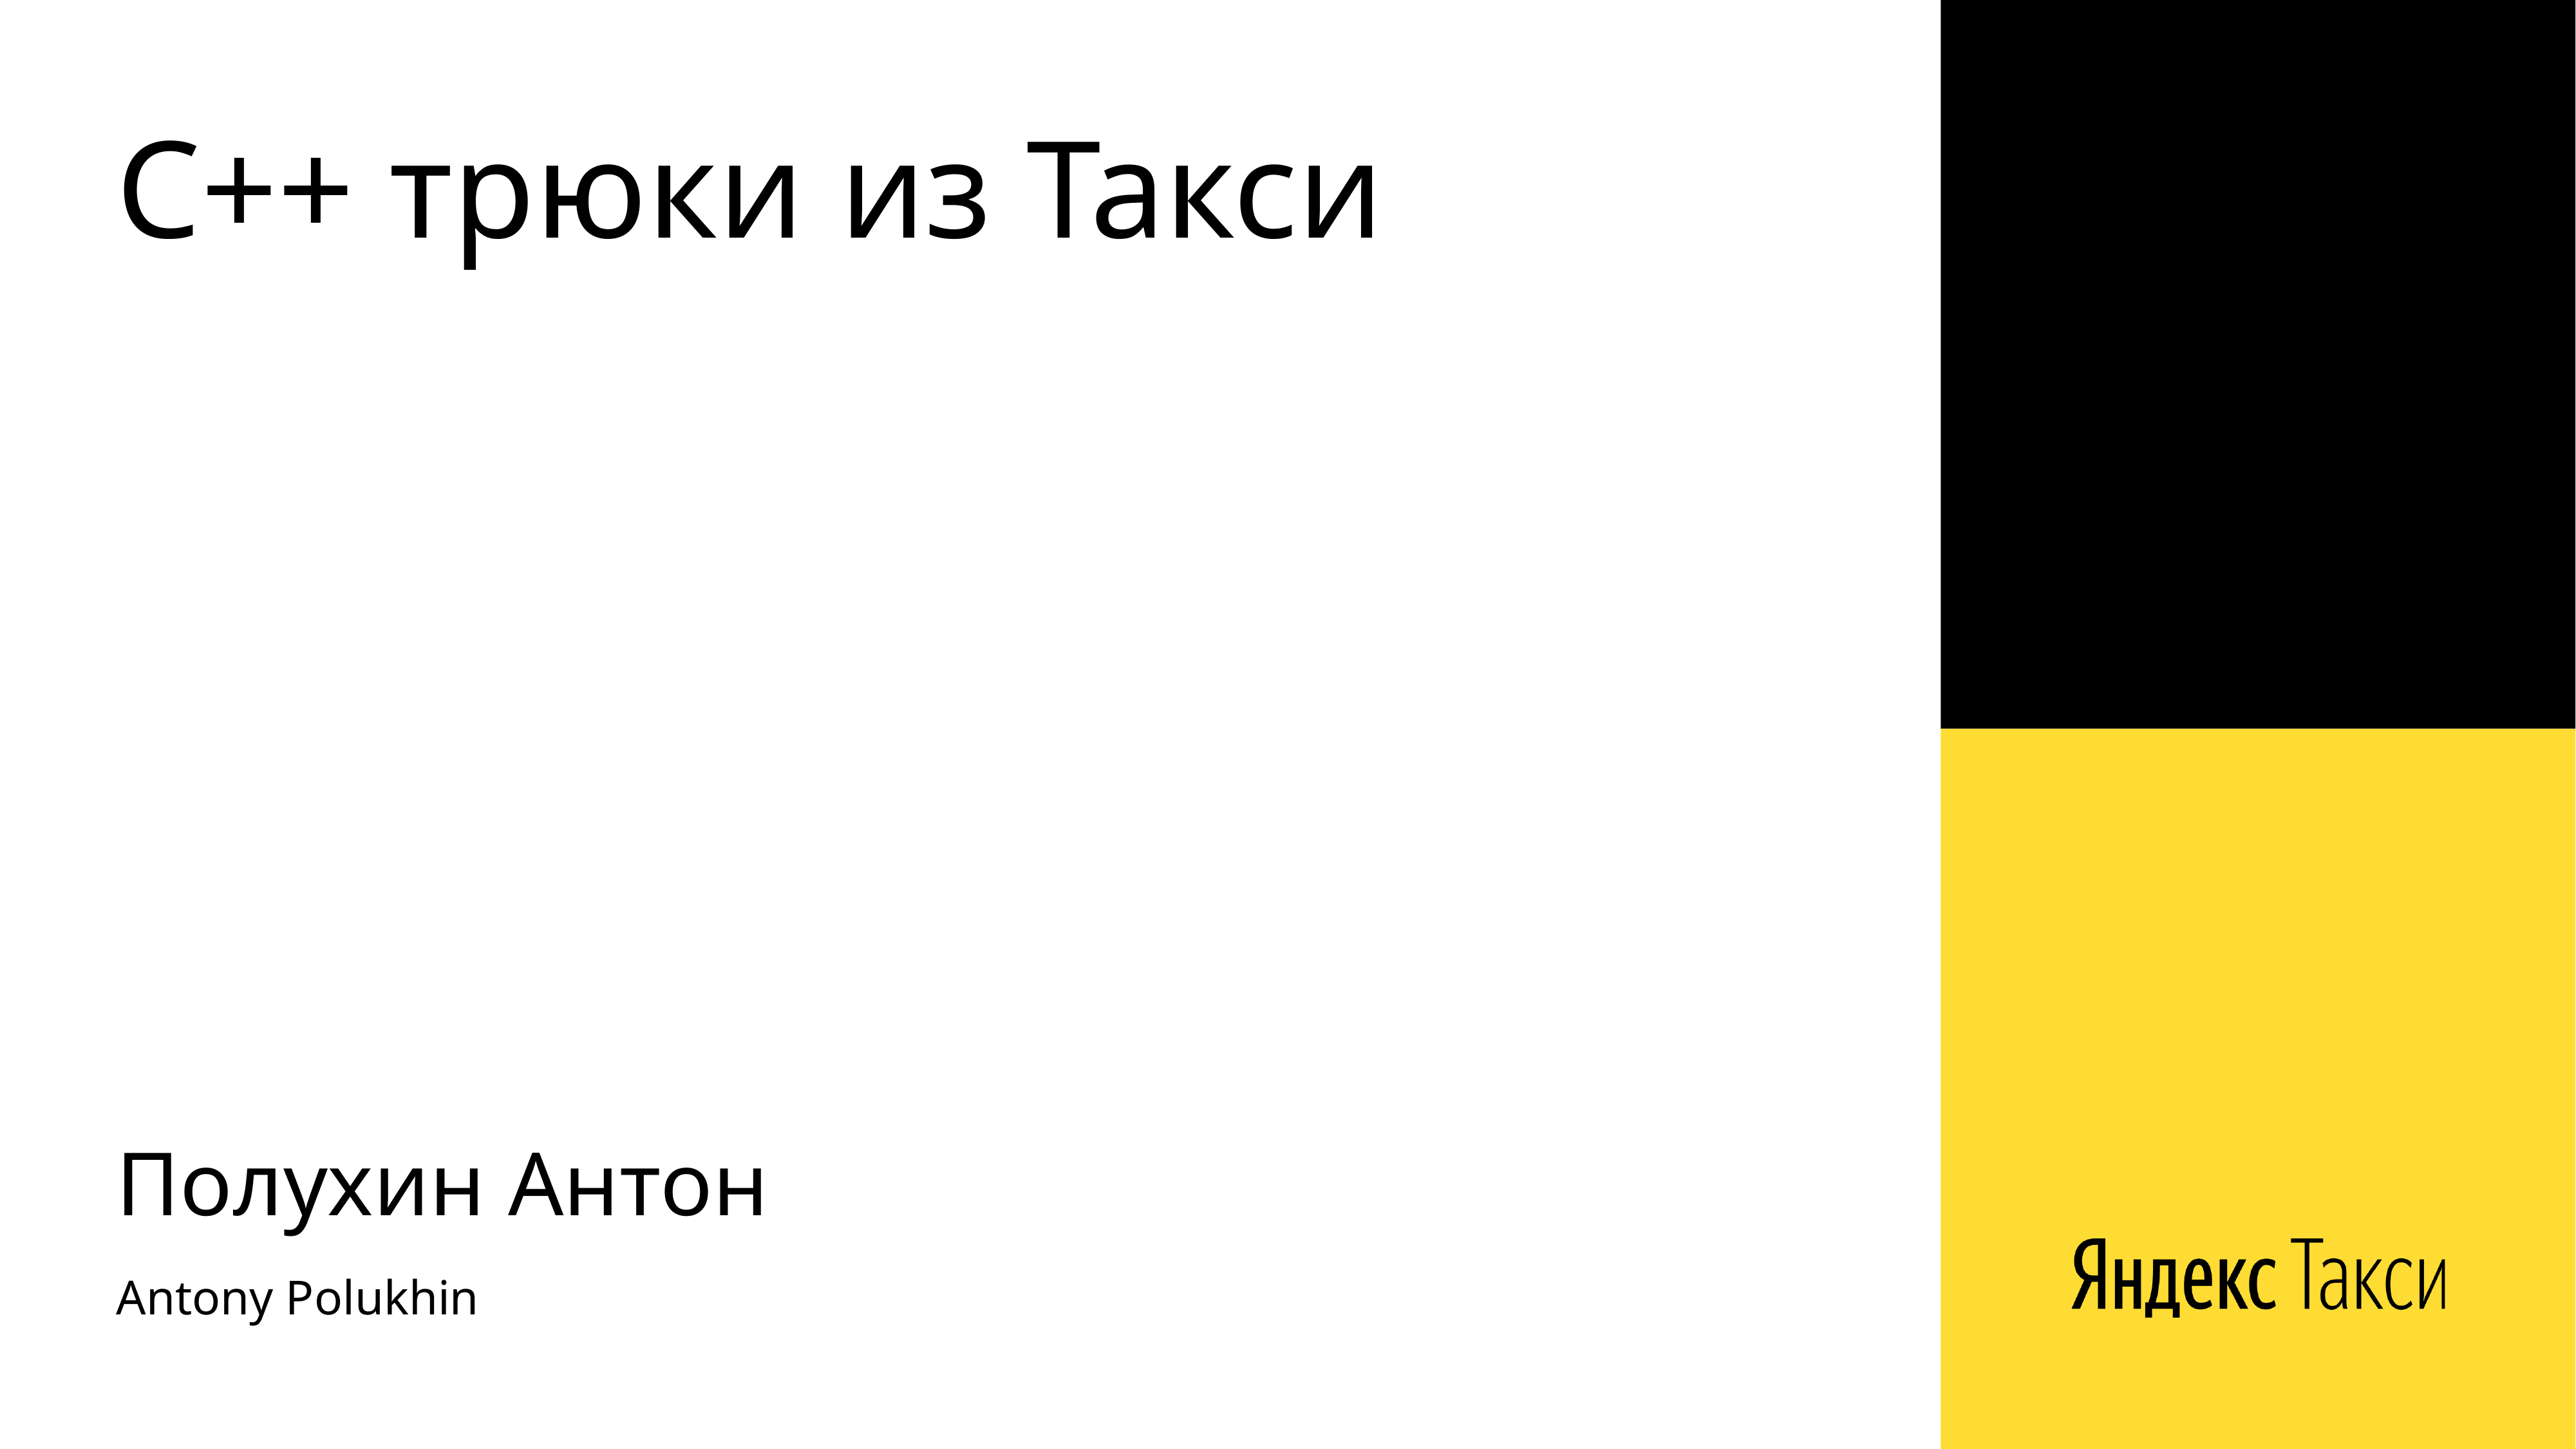

C++ трюки из Такси
Полухин Антон
# Antony Polukhin